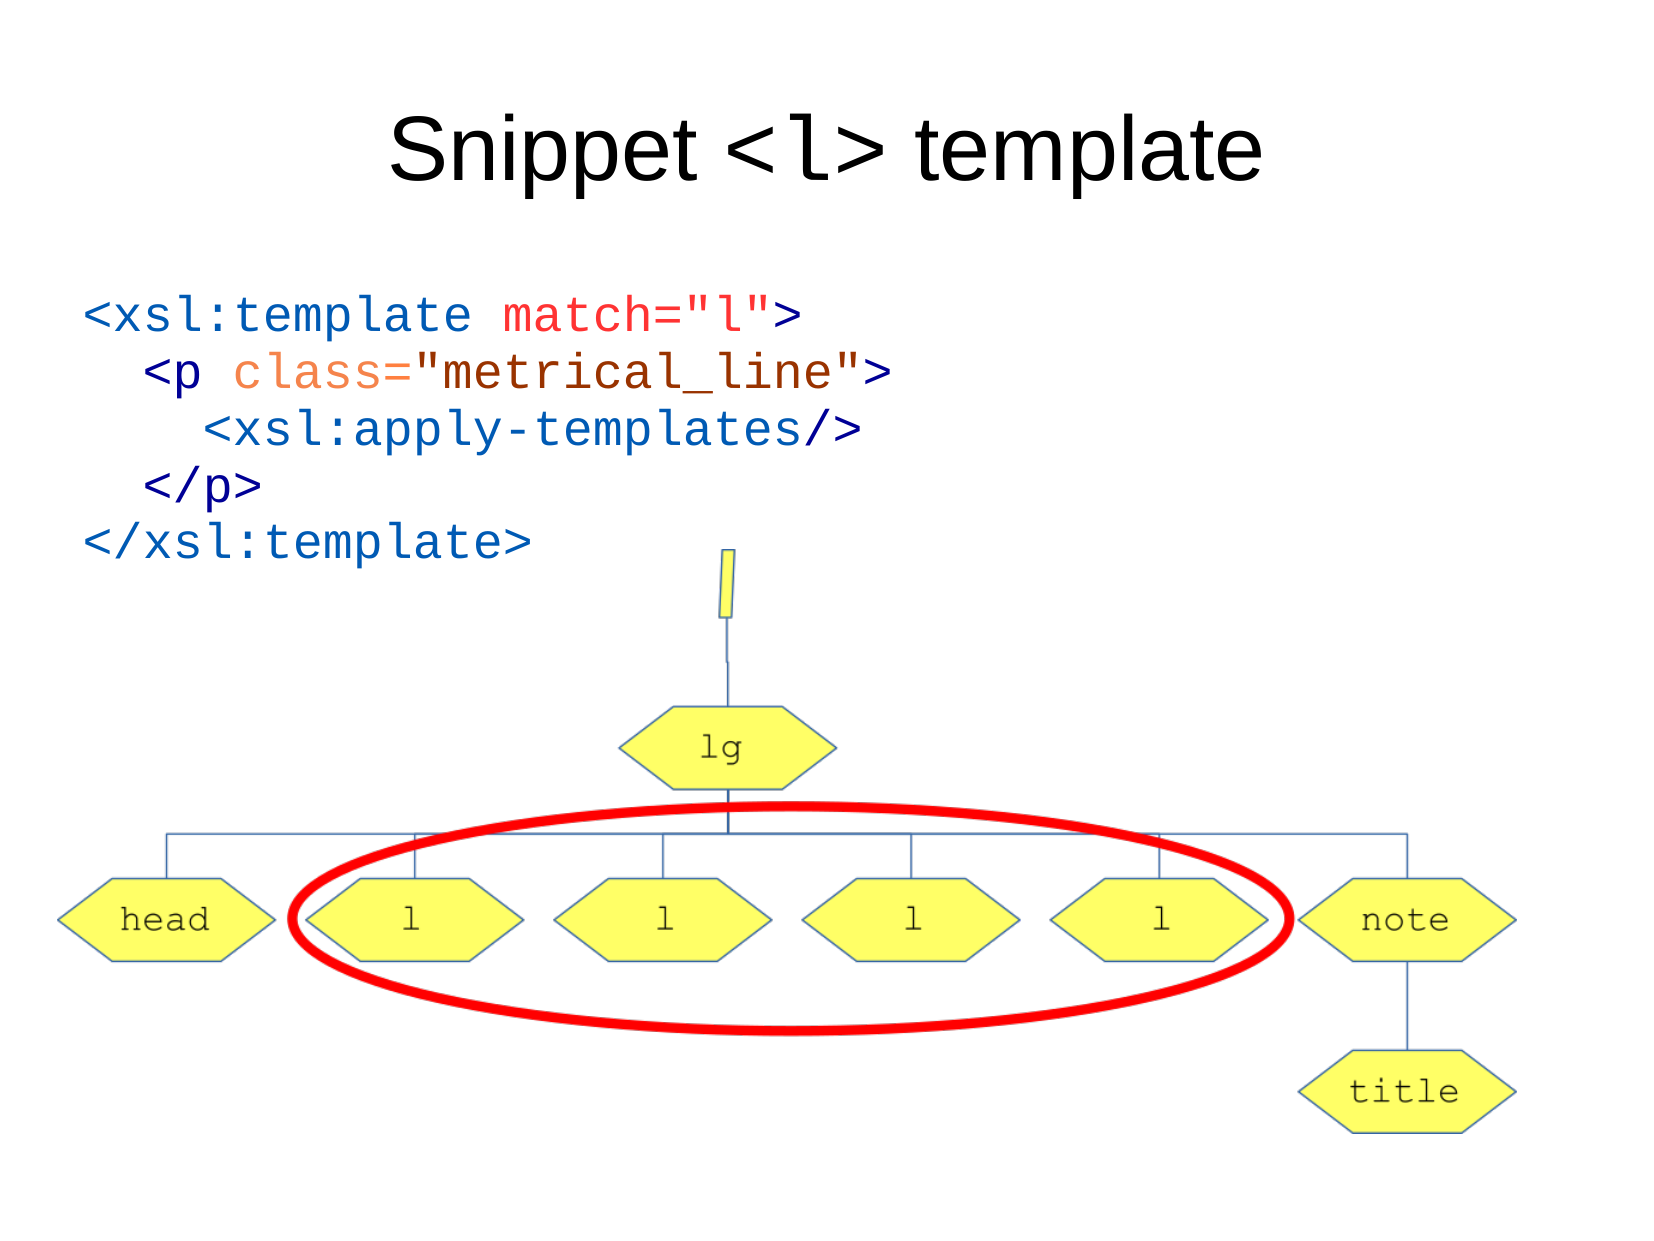

# Snippet <l> template
<xsl:template match="l">
 <p class="metrical_line">
 <xsl:apply-templates/>
 </p>
</xsl:template>